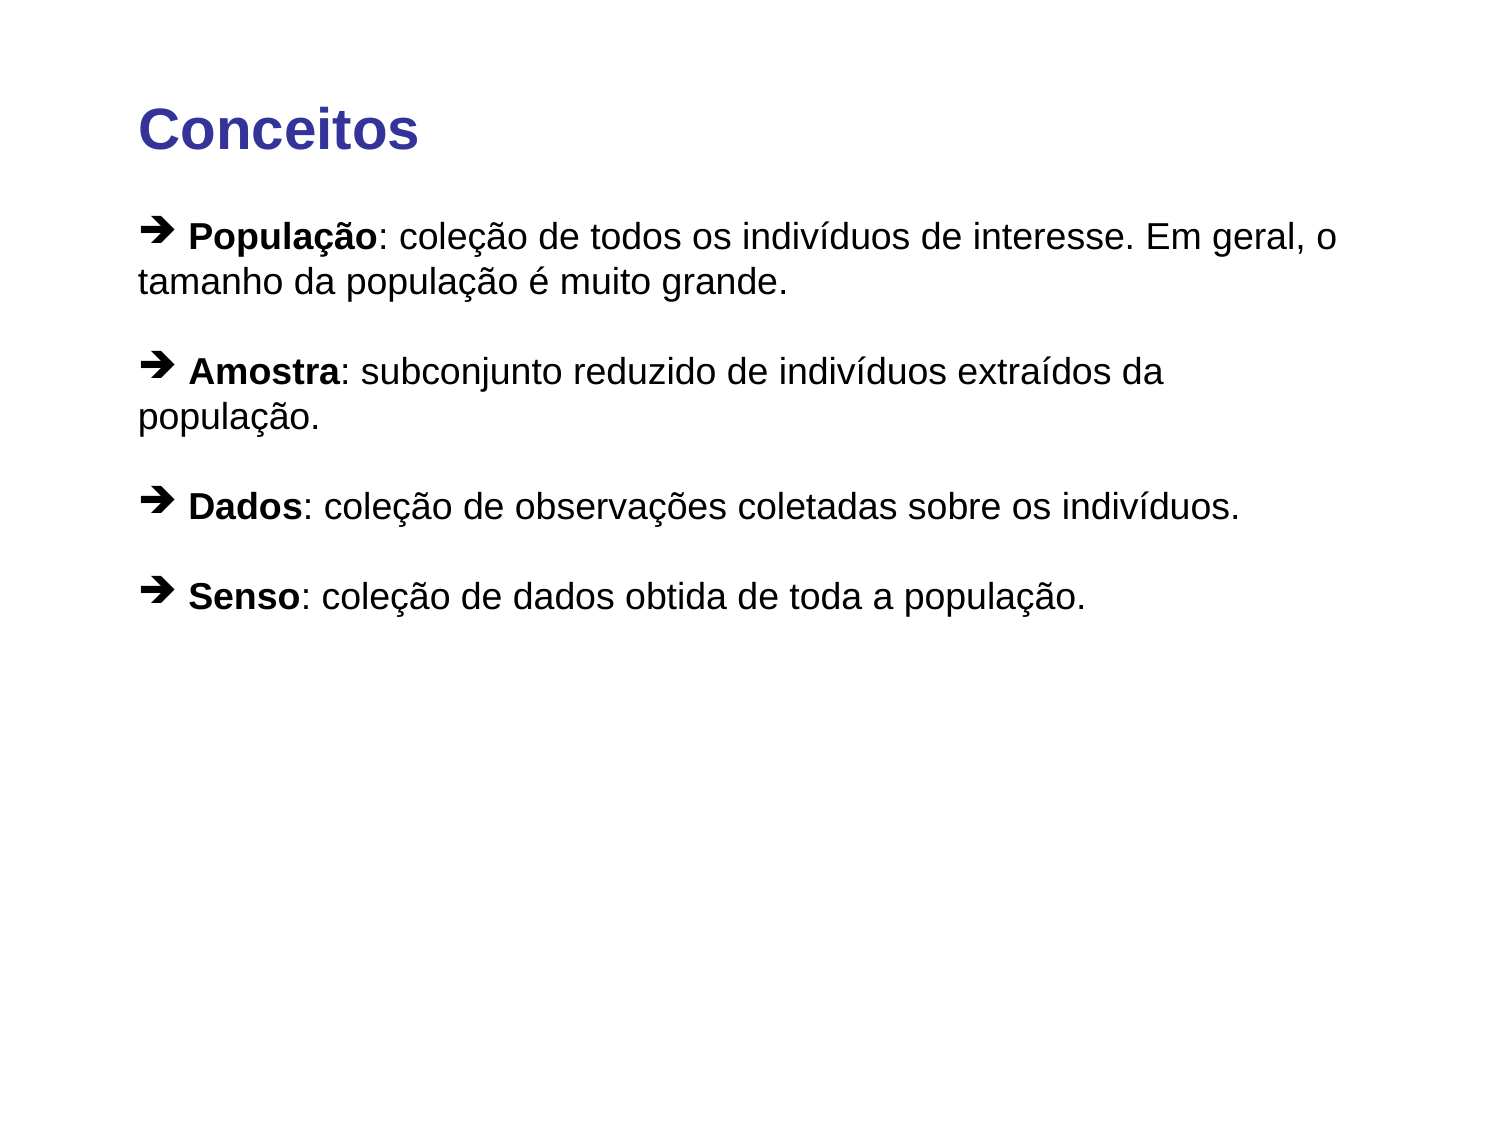

Conceitos
 População: coleção de todos os indivíduos de interesse. Em geral, o tamanho da população é muito grande.
 Amostra: subconjunto reduzido de indivíduos extraídos da população.
 Dados: coleção de observações coletadas sobre os indivíduos.
 Senso: coleção de dados obtida de toda a população.